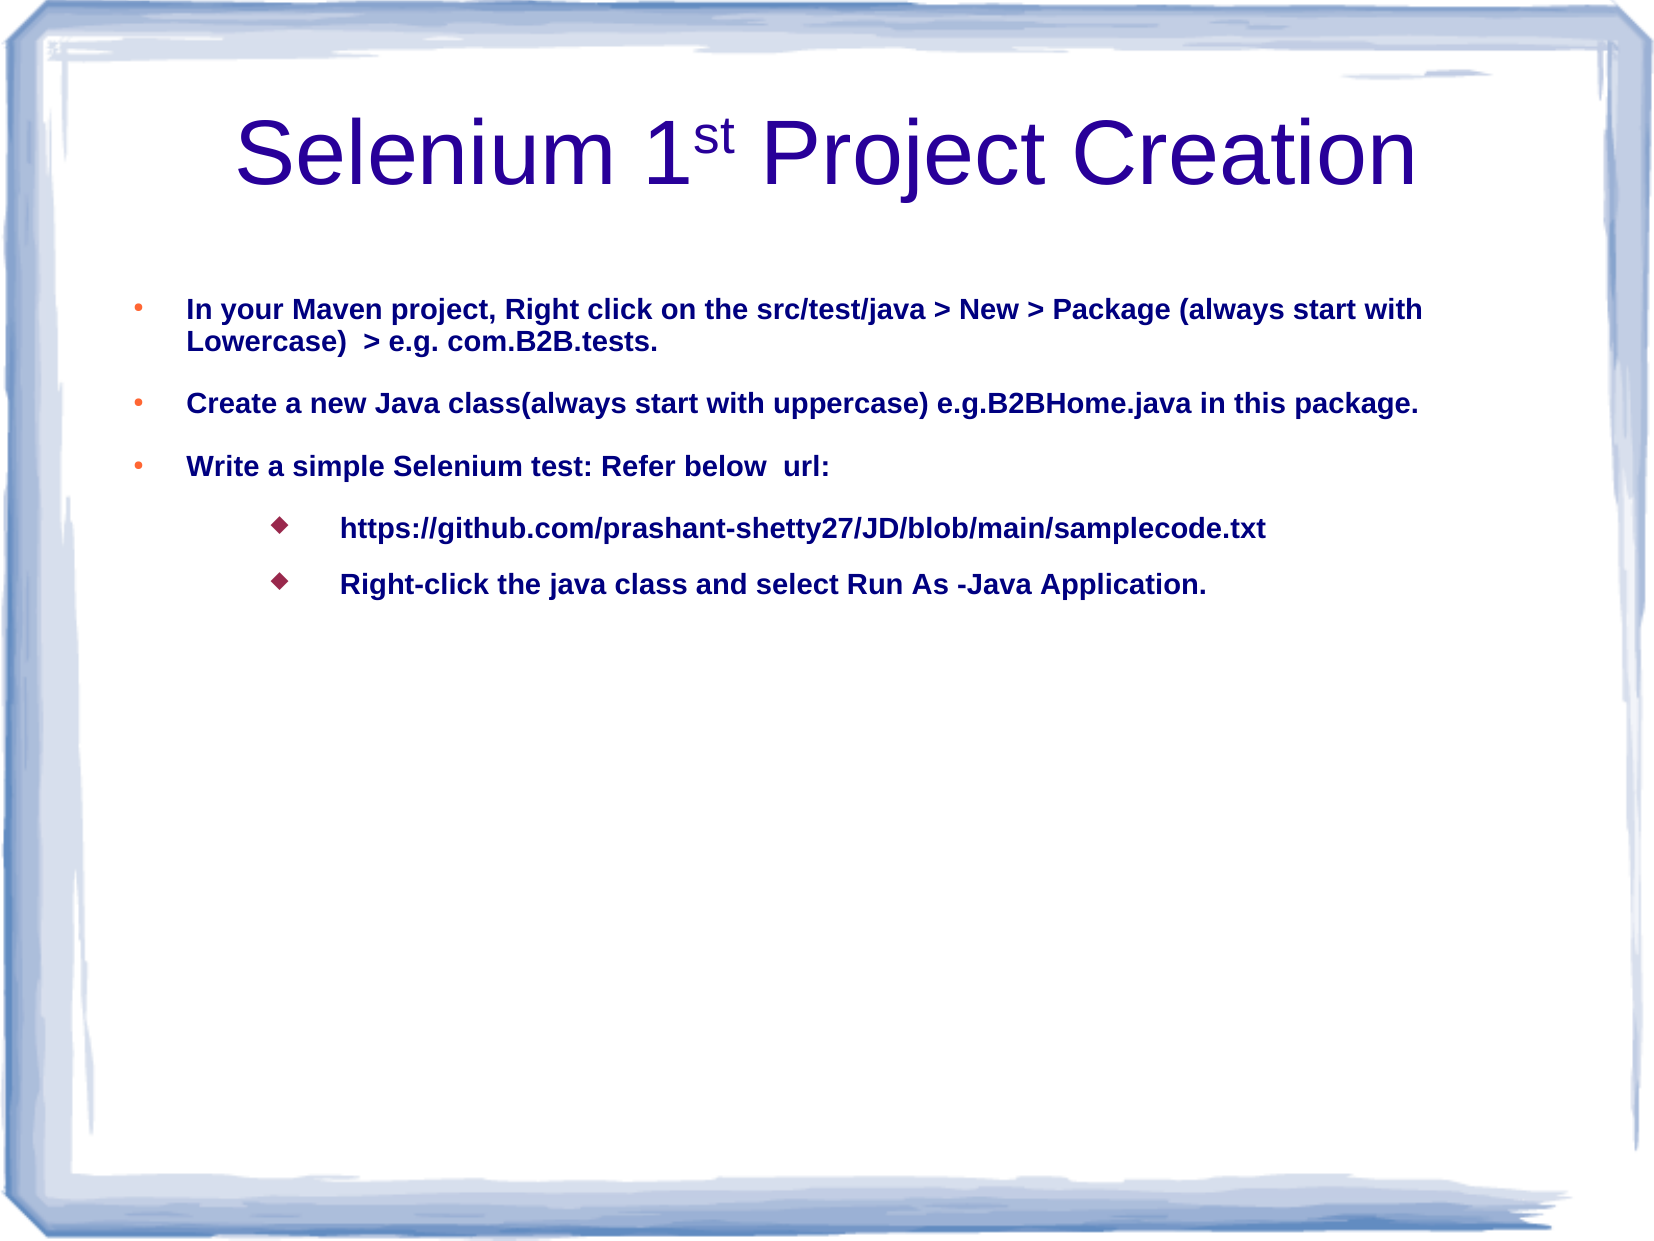

# Selenium 1st Project Creation
In your Maven project, Right click on the src/test/java > New > Package (always start with Lowercase) > e.g. com.B2B.tests.
Create a new Java class(always start with uppercase) e.g.B2BHome.java in this package.
Write a simple Selenium test: Refer below url:
https://github.com/prashant-shetty27/JD/blob/main/samplecode.txt
Right-click the java class and select Run As -Java Application.